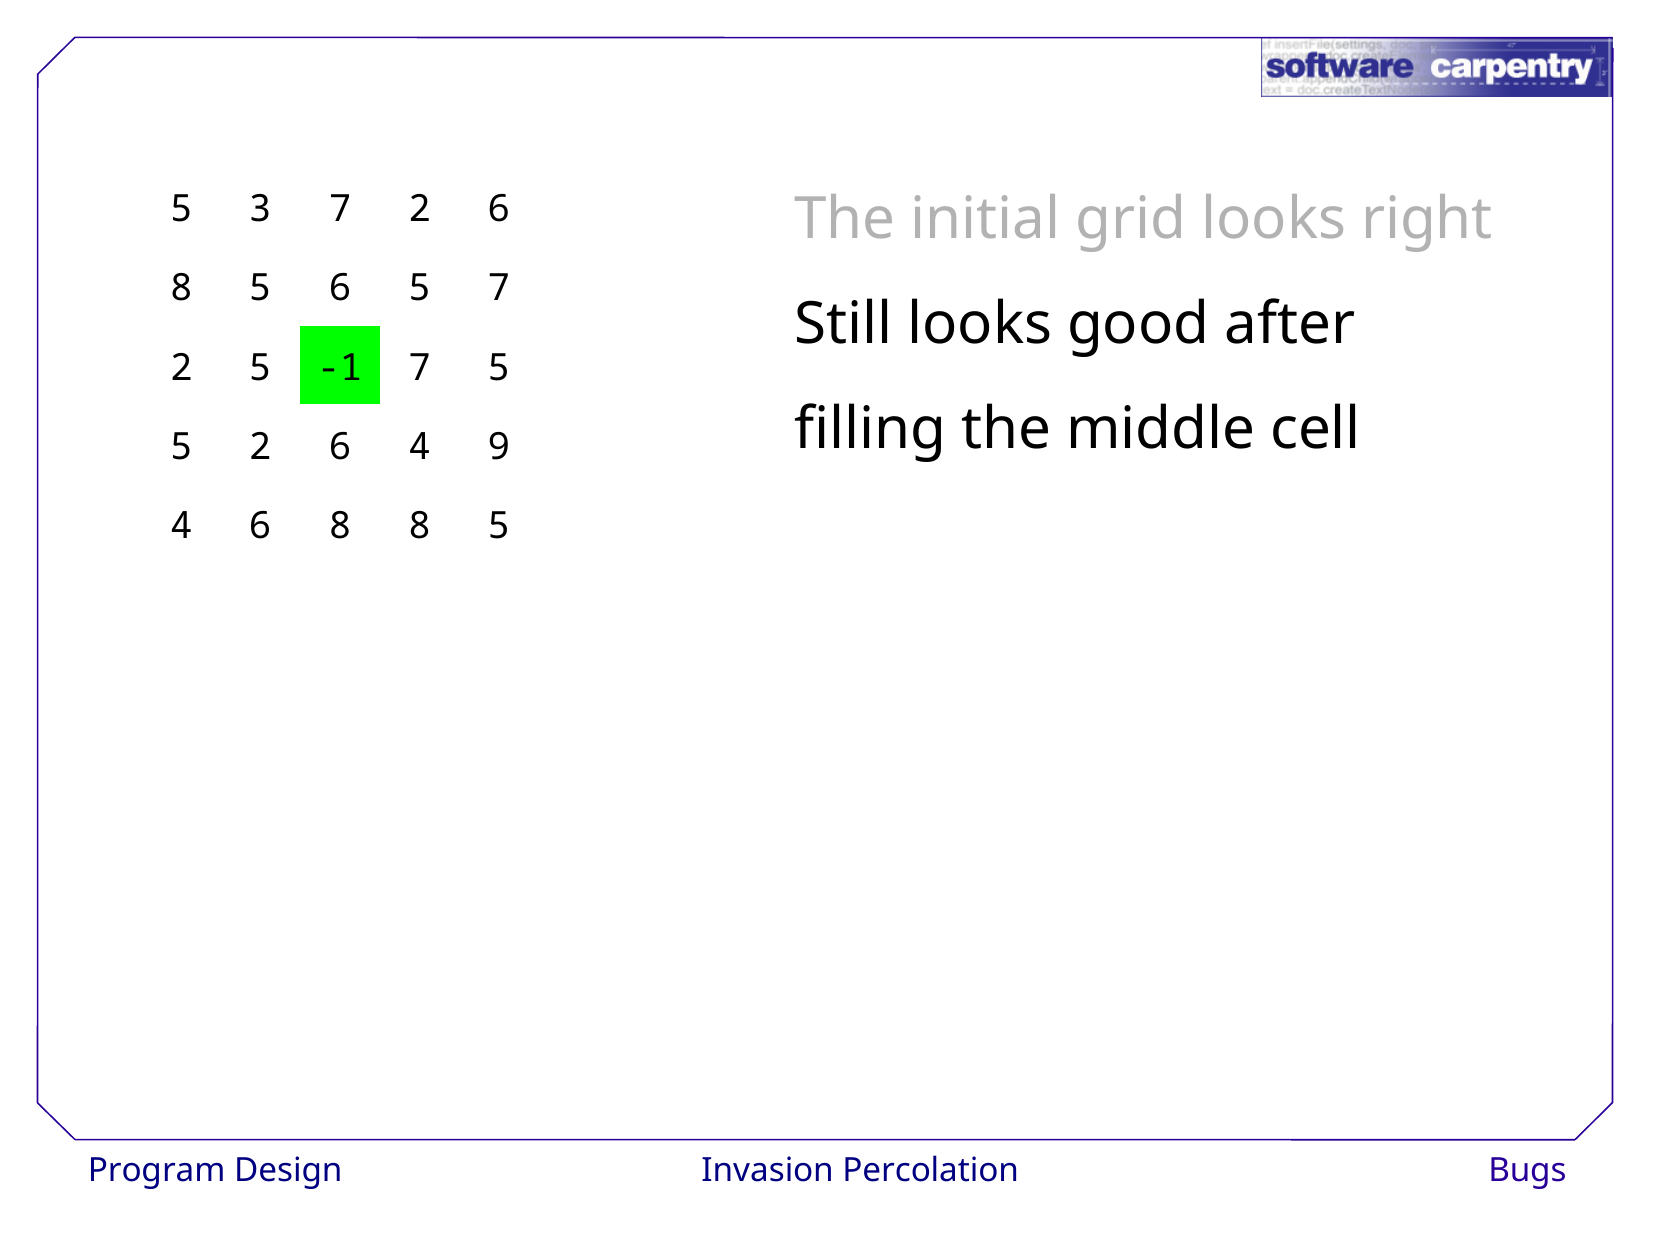

The initial grid looks right
Still looks good after filling the middle cell
| 5 | 3 | 7 | 2 | 6 |
| --- | --- | --- | --- | --- |
| 8 | 5 | 6 | 5 | 7 |
| 2 | 5 | -1 | 7 | 5 |
| 5 | 2 | 6 | 4 | 9 |
| 4 | 6 | 8 | 8 | 5 |